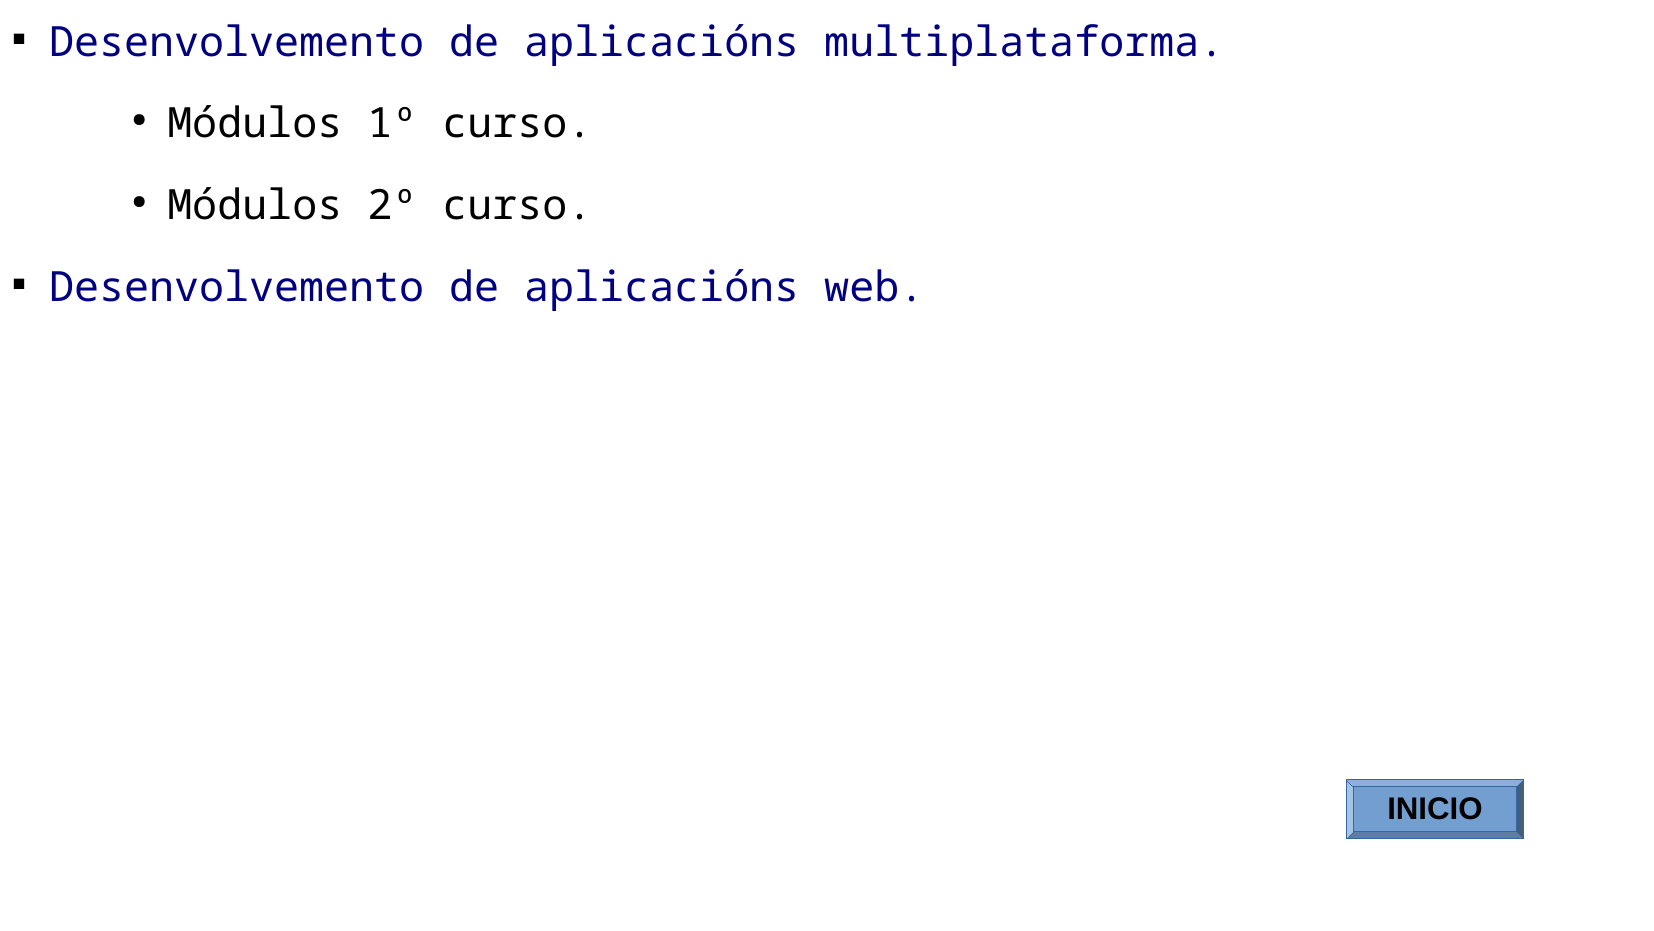

Desenvolvemento de aplicacións multiplataforma.
Módulos 1º curso.
Módulos 2º curso.
Desenvolvemento de aplicacións web.
INICIO